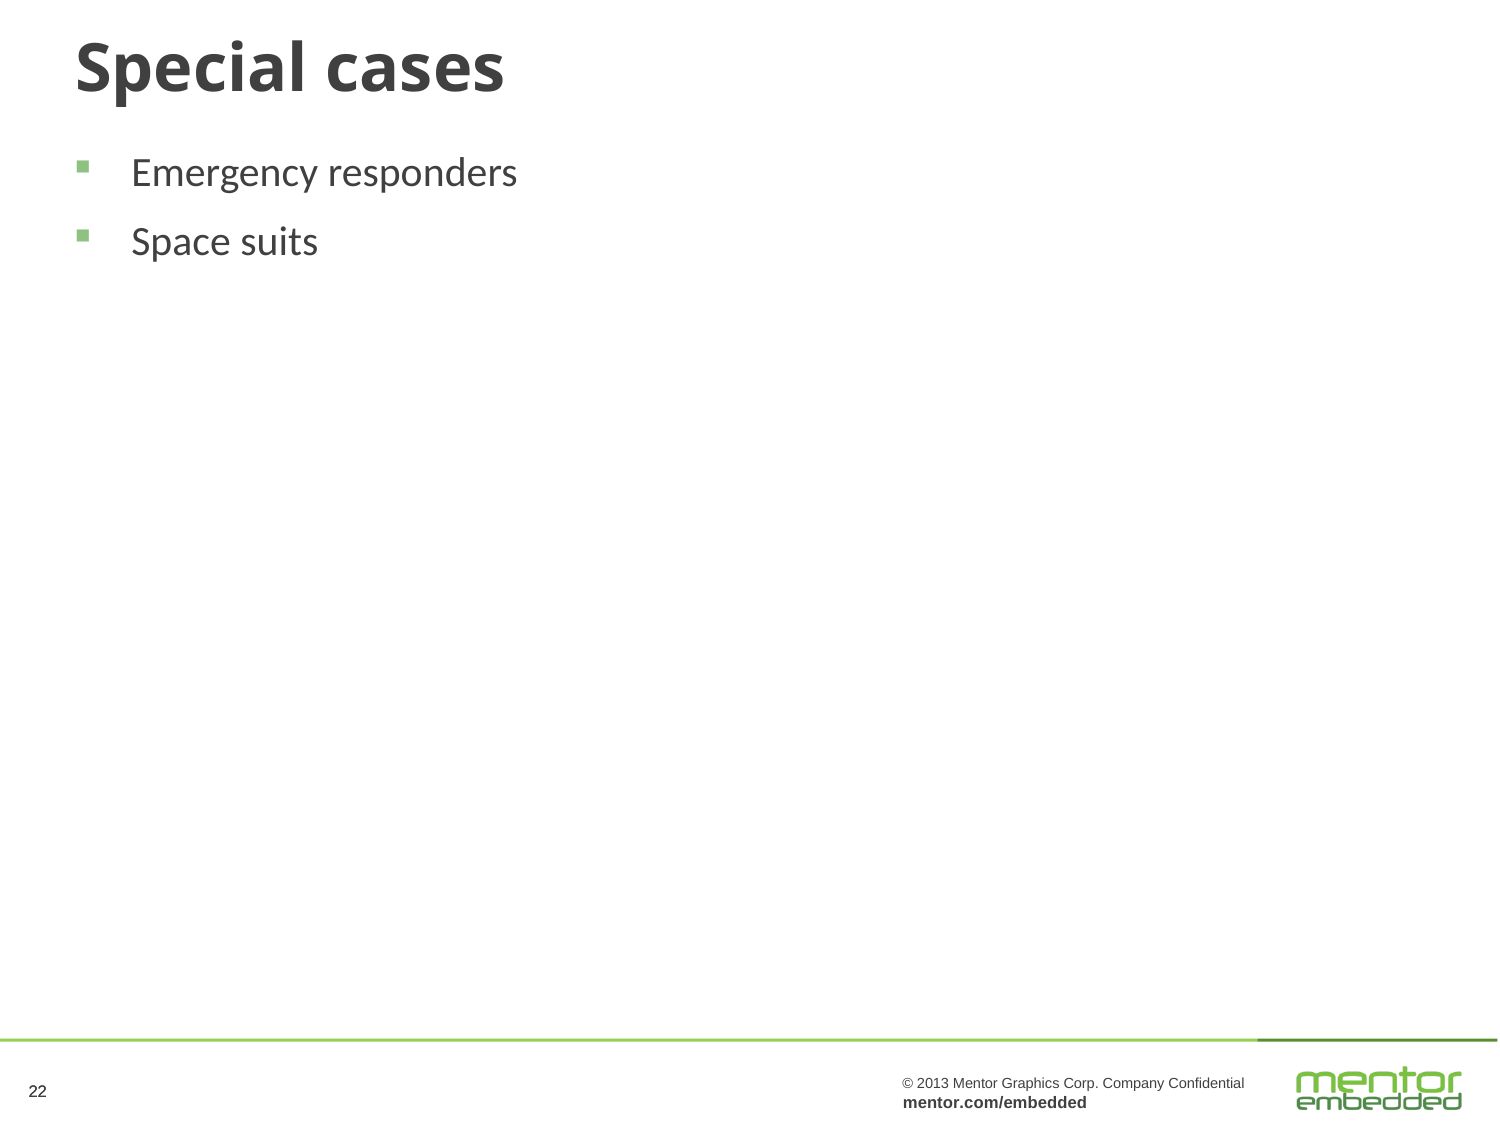

# Special cases
Emergency responders
Space suits